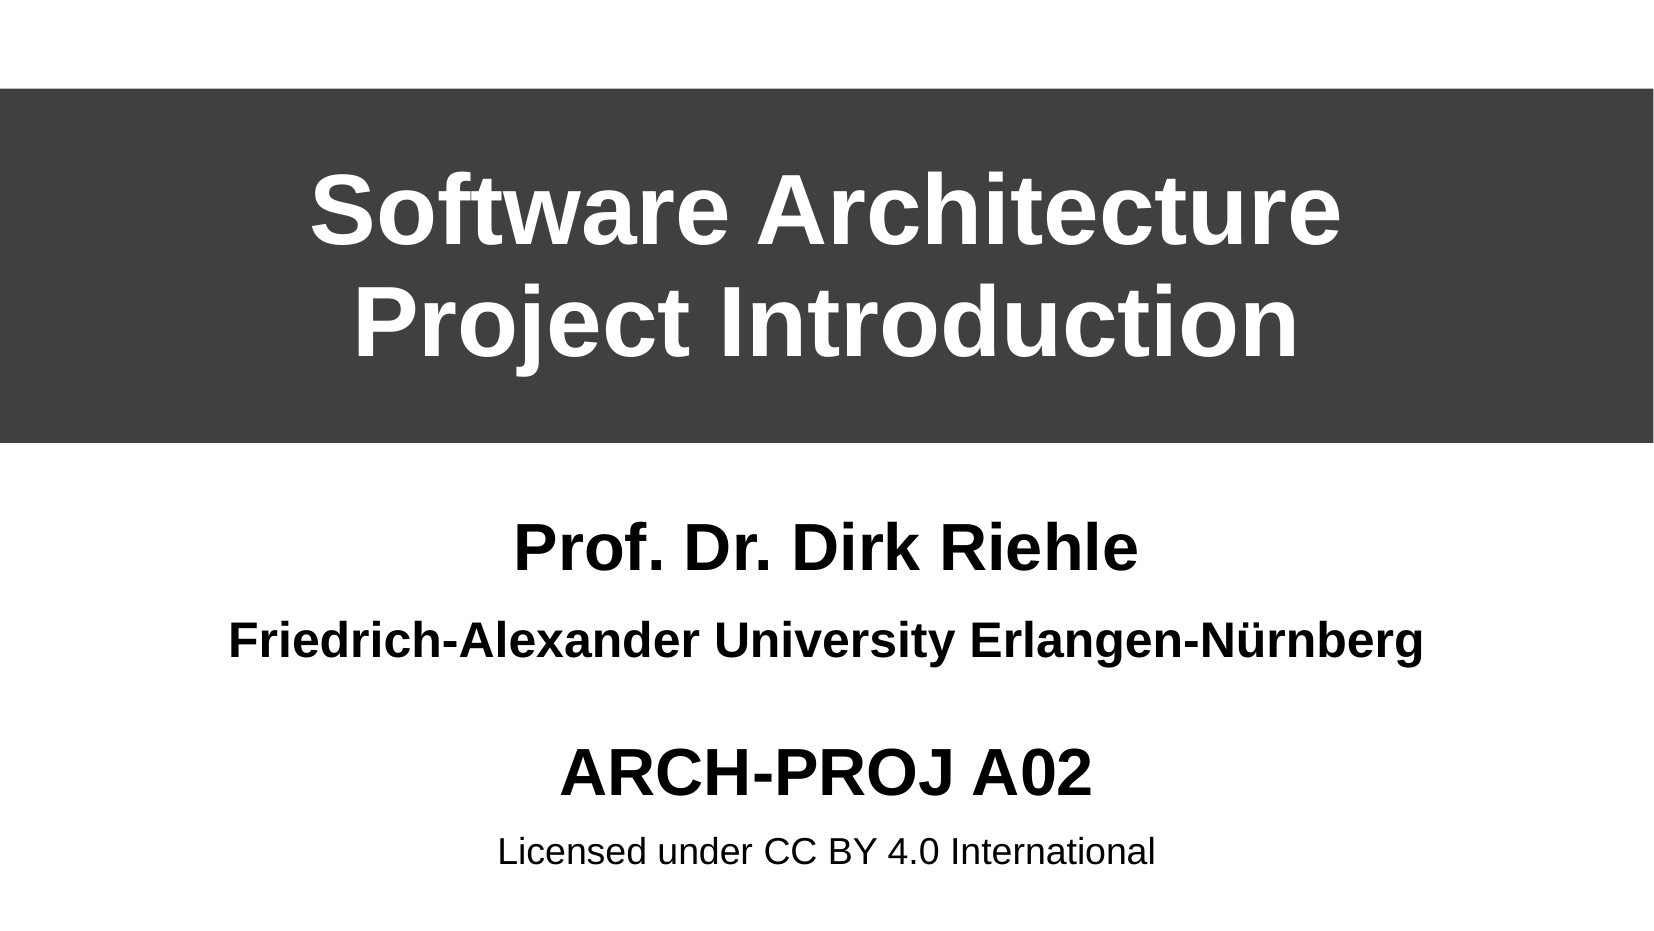

# Software Architecture Project Introduction
Prof. Dr. Dirk Riehle
Friedrich-Alexander University Erlangen-Nürnberg
ARCH-PROJ A02
Licensed under CC BY 4.0 International